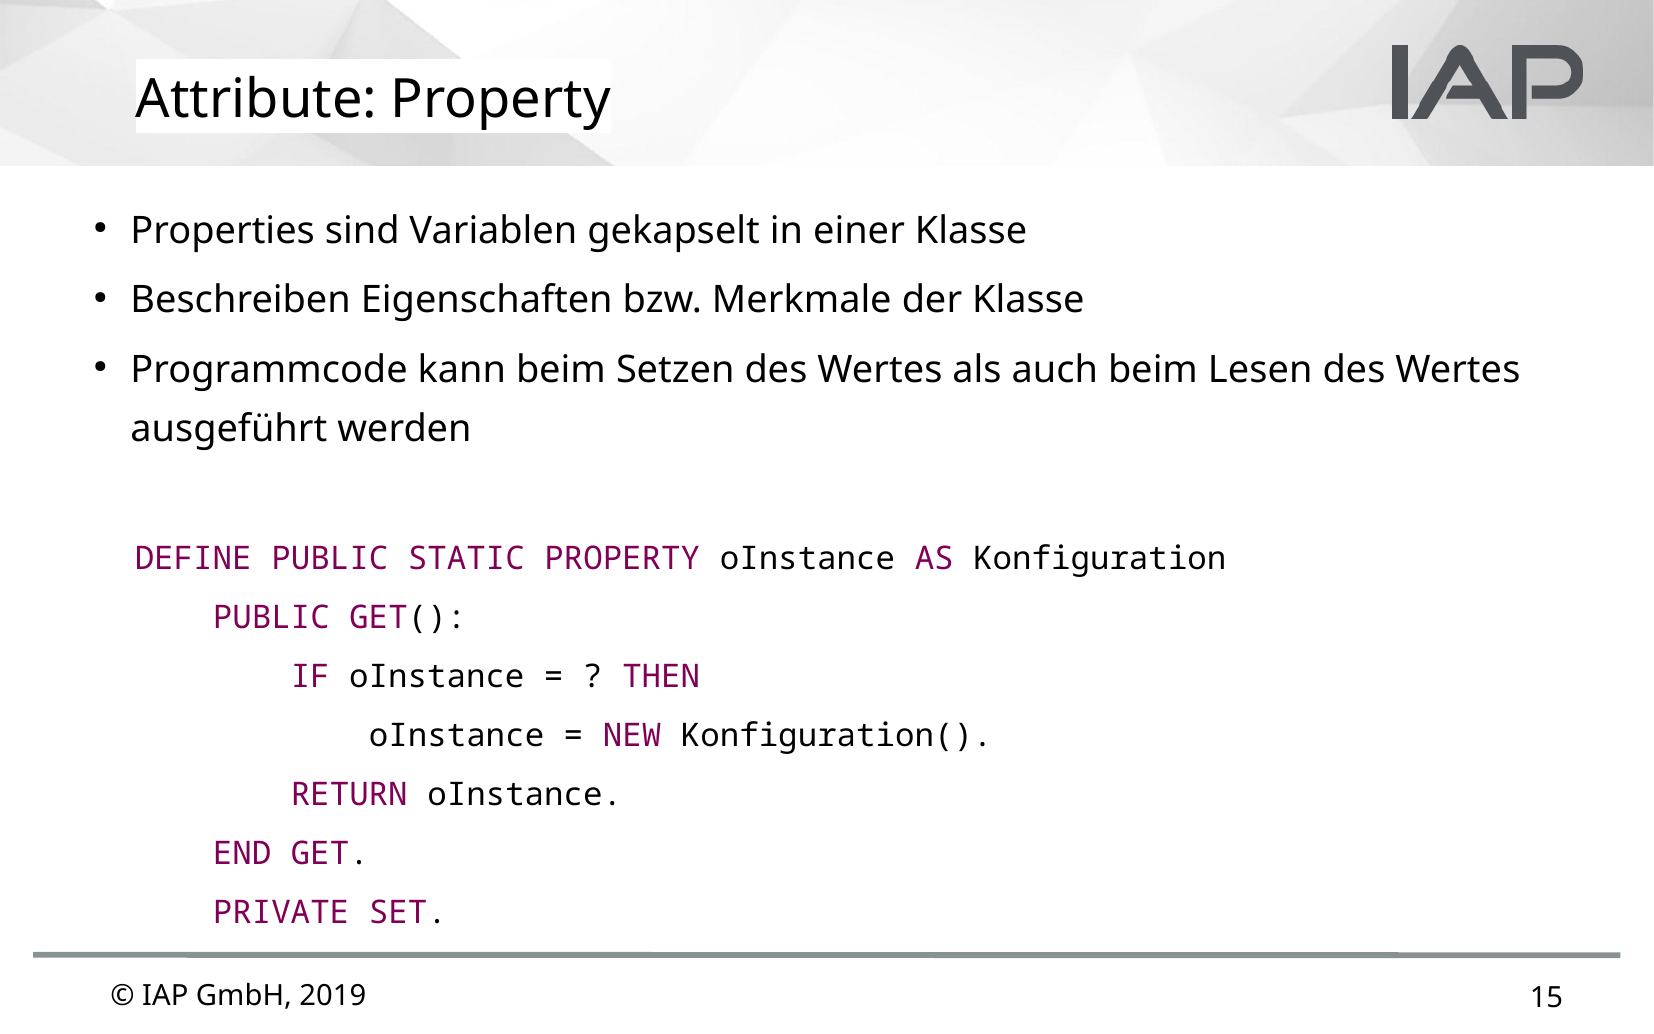

# Attribute: Property
Properties sind Variablen gekapselt in einer Klasse
Beschreiben Eigenschaften bzw. Merkmale der Klasse
Programmcode kann beim Setzen des Wertes als auch beim Lesen des Wertes ausgeführt werden
DEFINE PUBLIC STATIC PROPERTY oInstance AS Konfiguration
 PUBLIC GET():
 IF oInstance = ? THEN
 oInstance = NEW Konfiguration().
 RETURN oInstance.
 END GET.
 PRIVATE SET.
© IAP GmbH, 2019
15